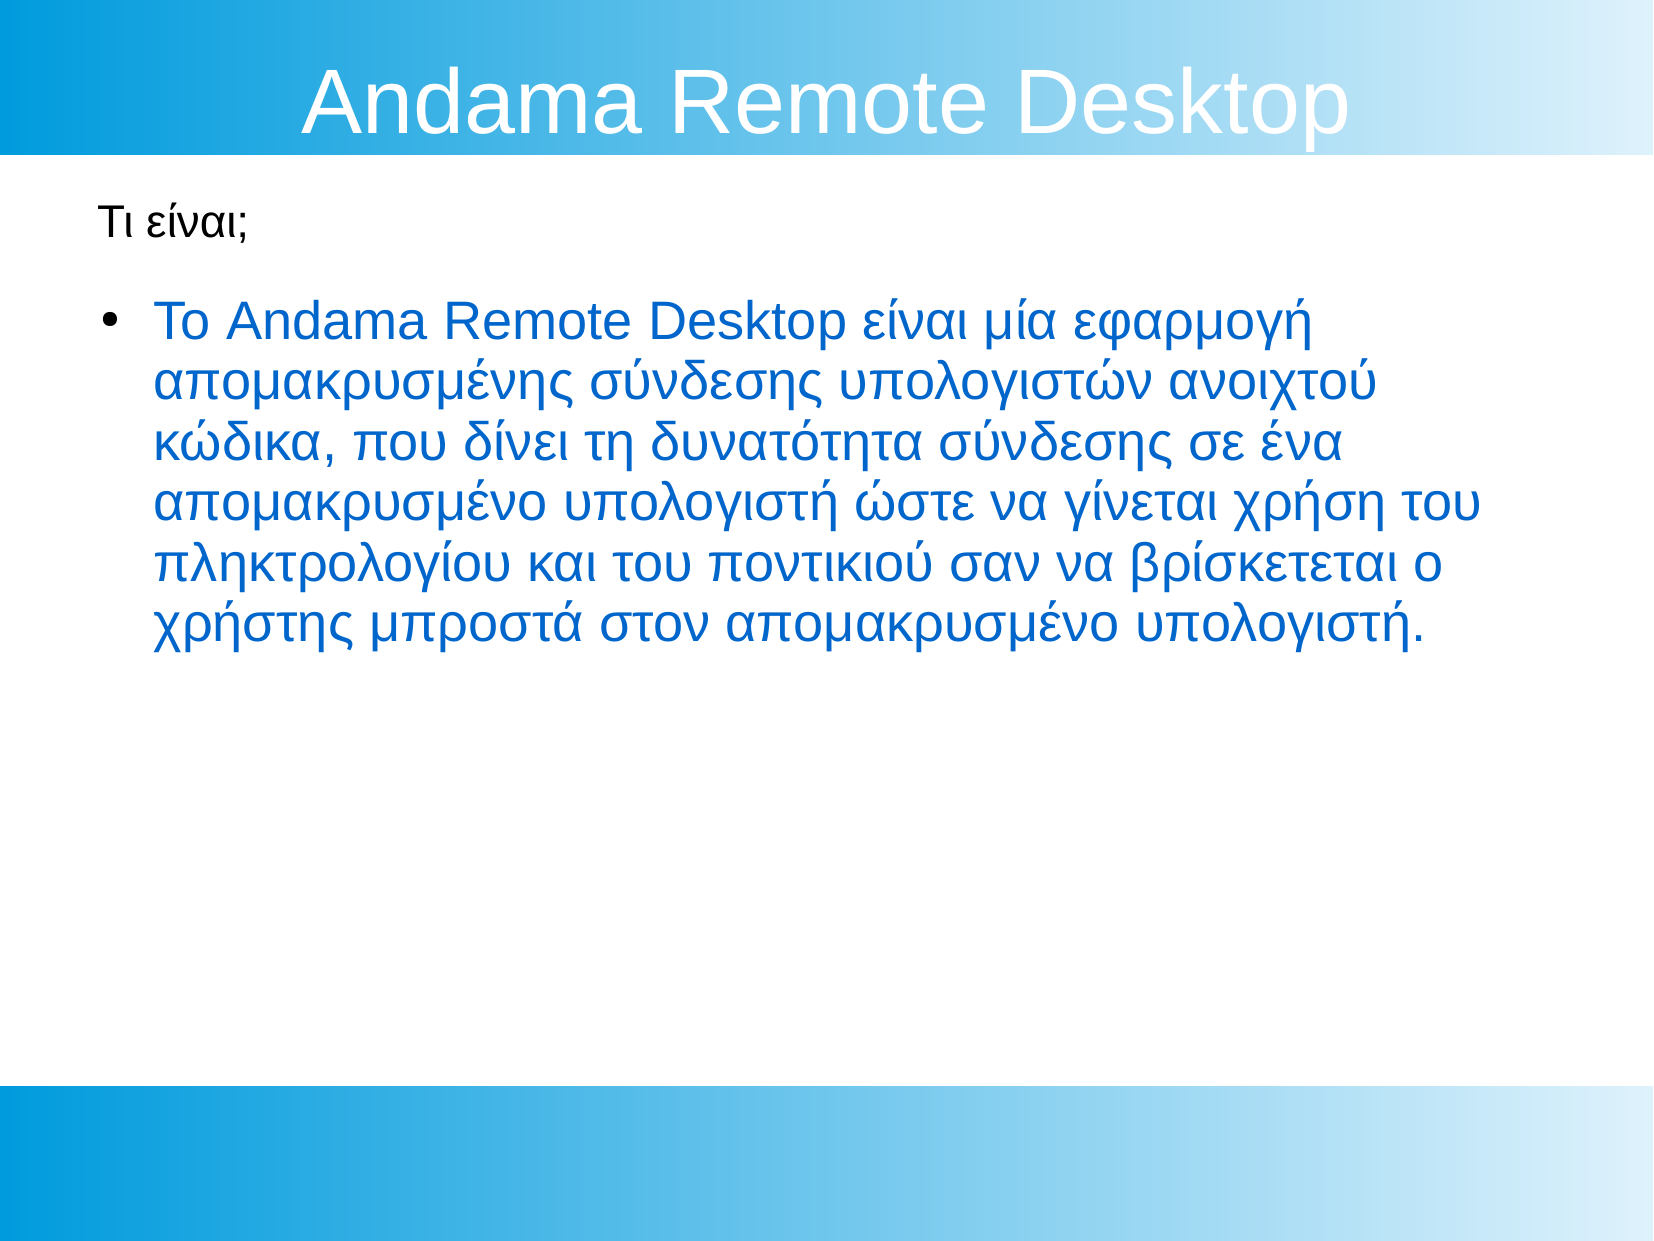

# Andama Remote Desktop
Τι είναι;
Το Andama Remote Desktop είναι μία εφαρμογή απομακρυσμένης σύνδεσης υπολογιστών ανοιχτού κώδικα, που δίνει τη δυνατότητα σύνδεσης σε ένα απομακρυσμένο υπολογιστή ώστε να γίνεται χρήση του πληκτρολογίου και του ποντικιού σαν να βρίσκετεται ο χρήστης μπροστά στον απομακρυσμένο υπολογιστή.